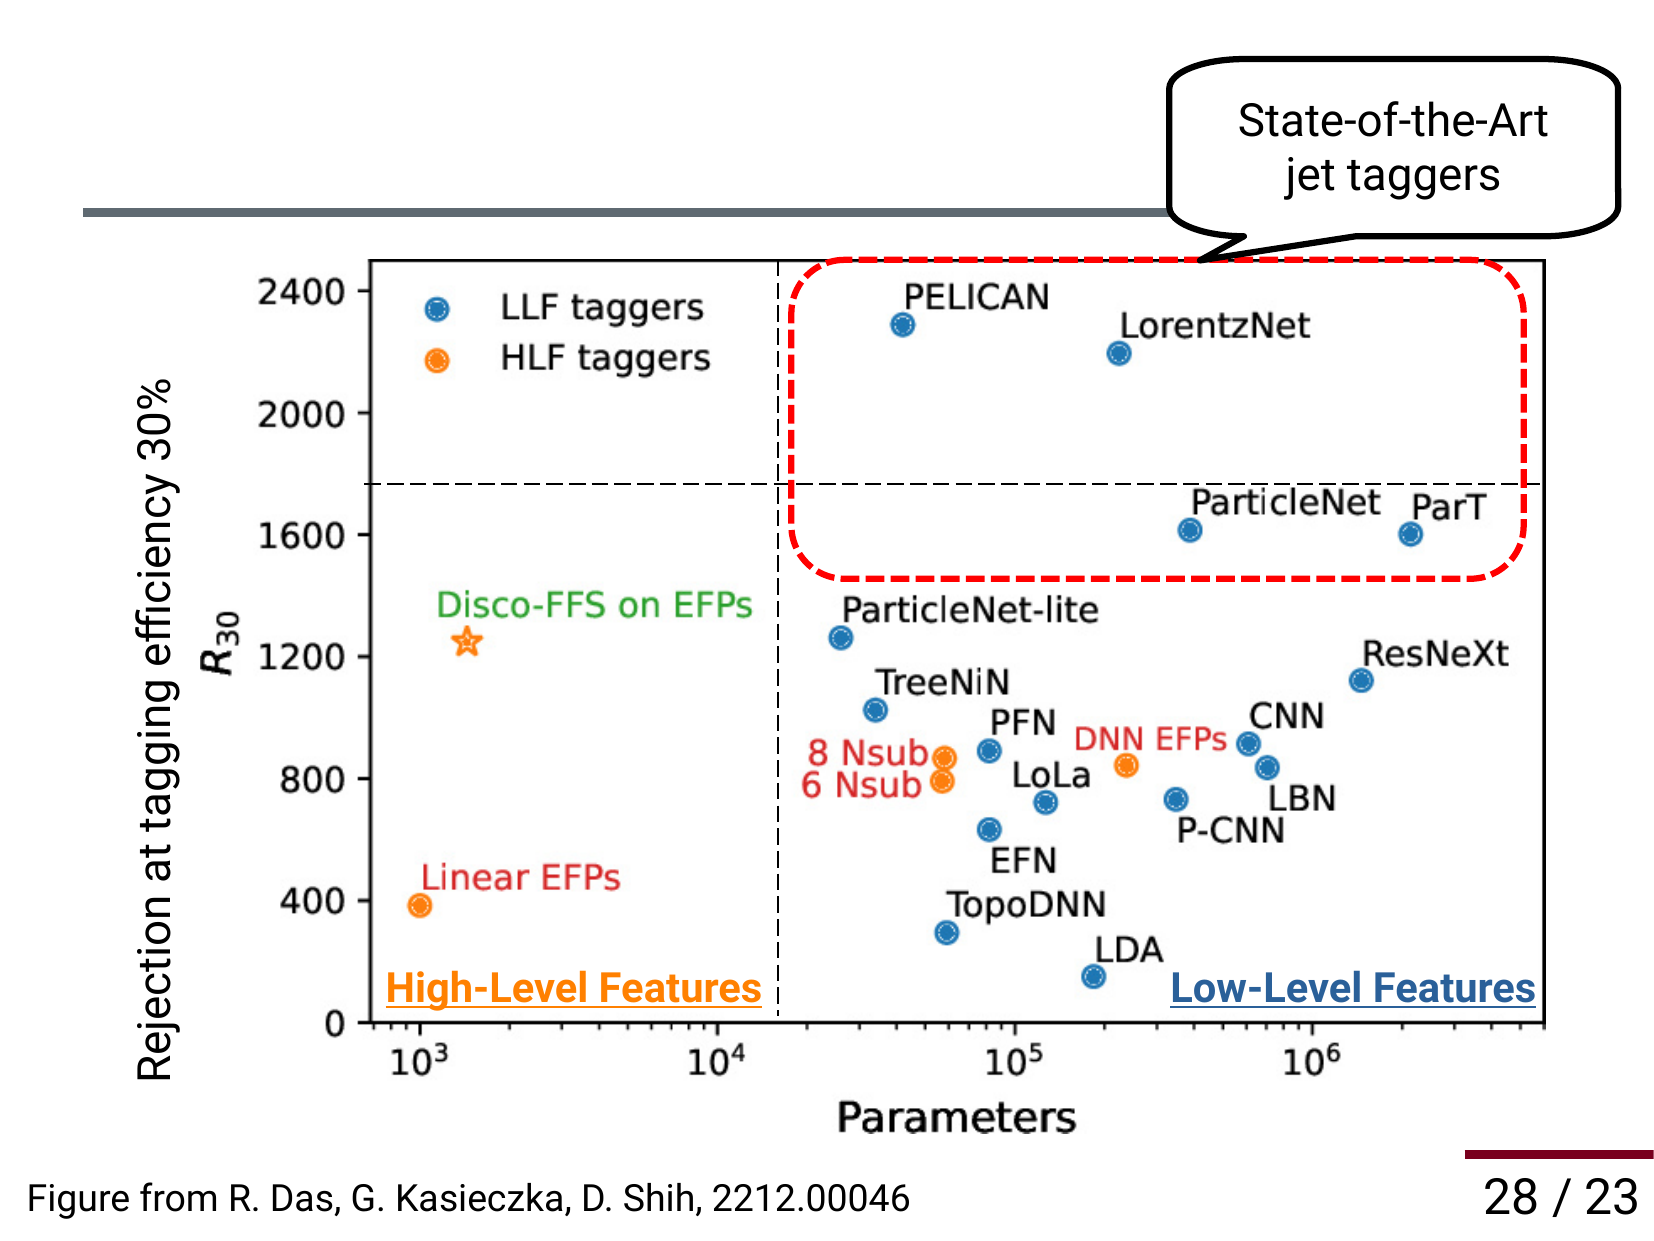

State-of-the-Art
jet taggers
#
Rejection at tagging efficiency 30%
High-Level Features
Low-Level Features
28
Figure from R. Das, G. Kasieczka, D. Shih, 2212.00046